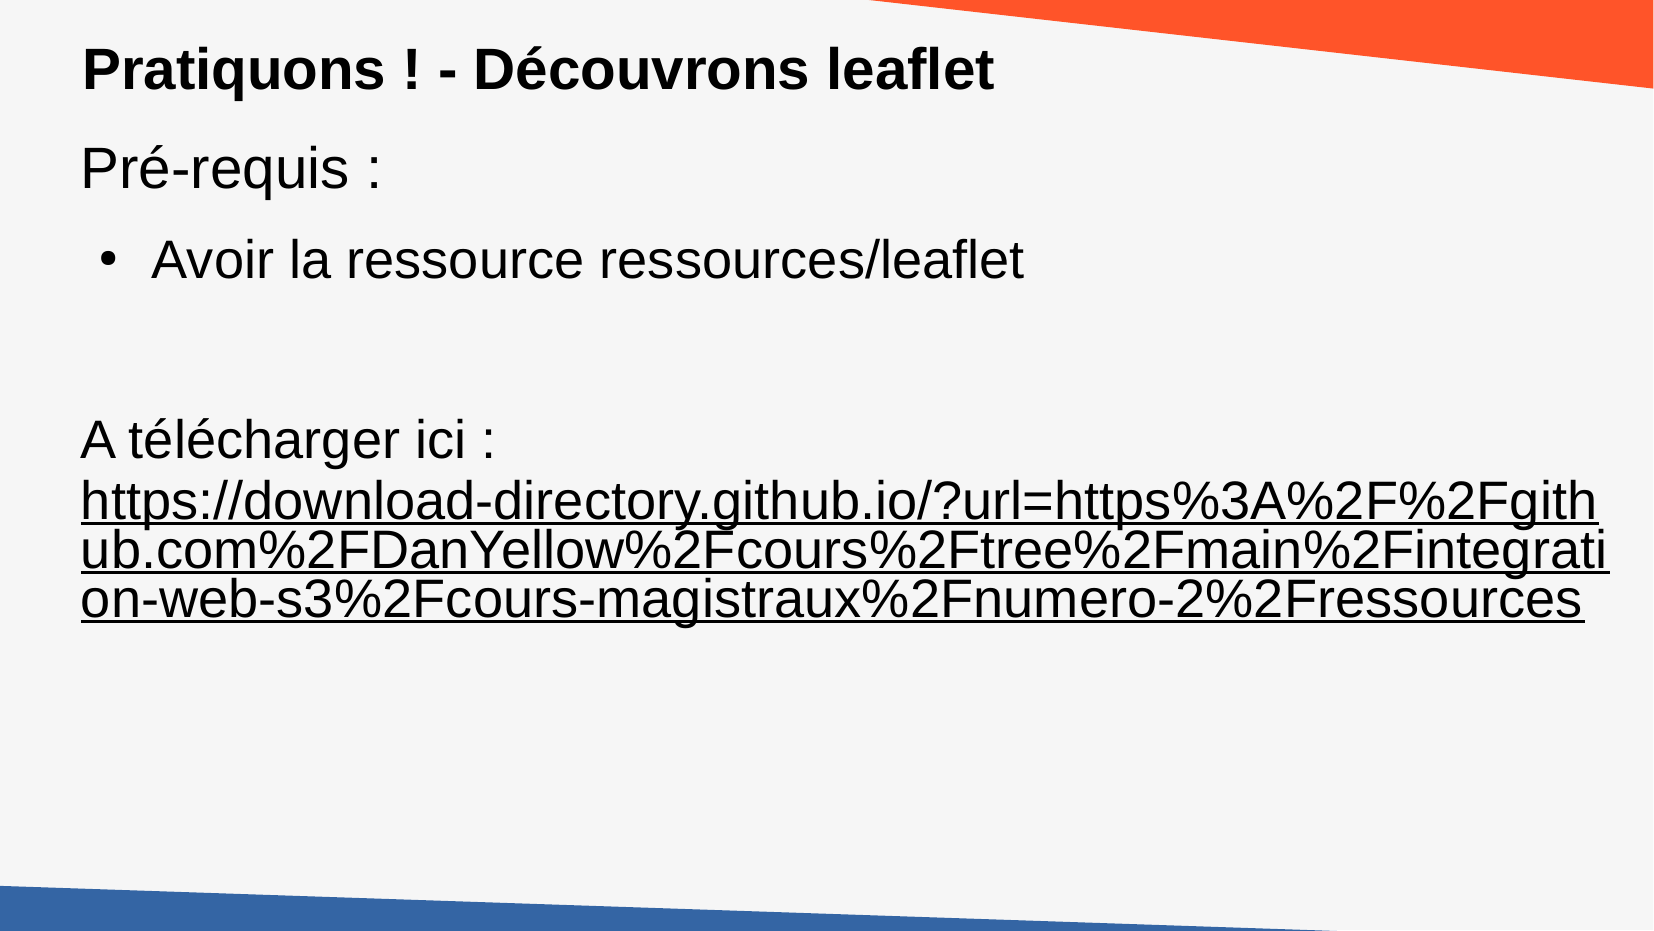

# Pratiquons ! - Découvrons leaflet
Pré-requis :
Avoir la ressource ressources/leaflet
A télécharger ici : https://download-directory.github.io/?url=https%3A%2F%2Fgithub.com%2FDanYellow%2Fcours%2Ftree%2Fmain%2Fintegration-web-s3%2Fcours-magistraux%2Fnumero-2%2Fressources